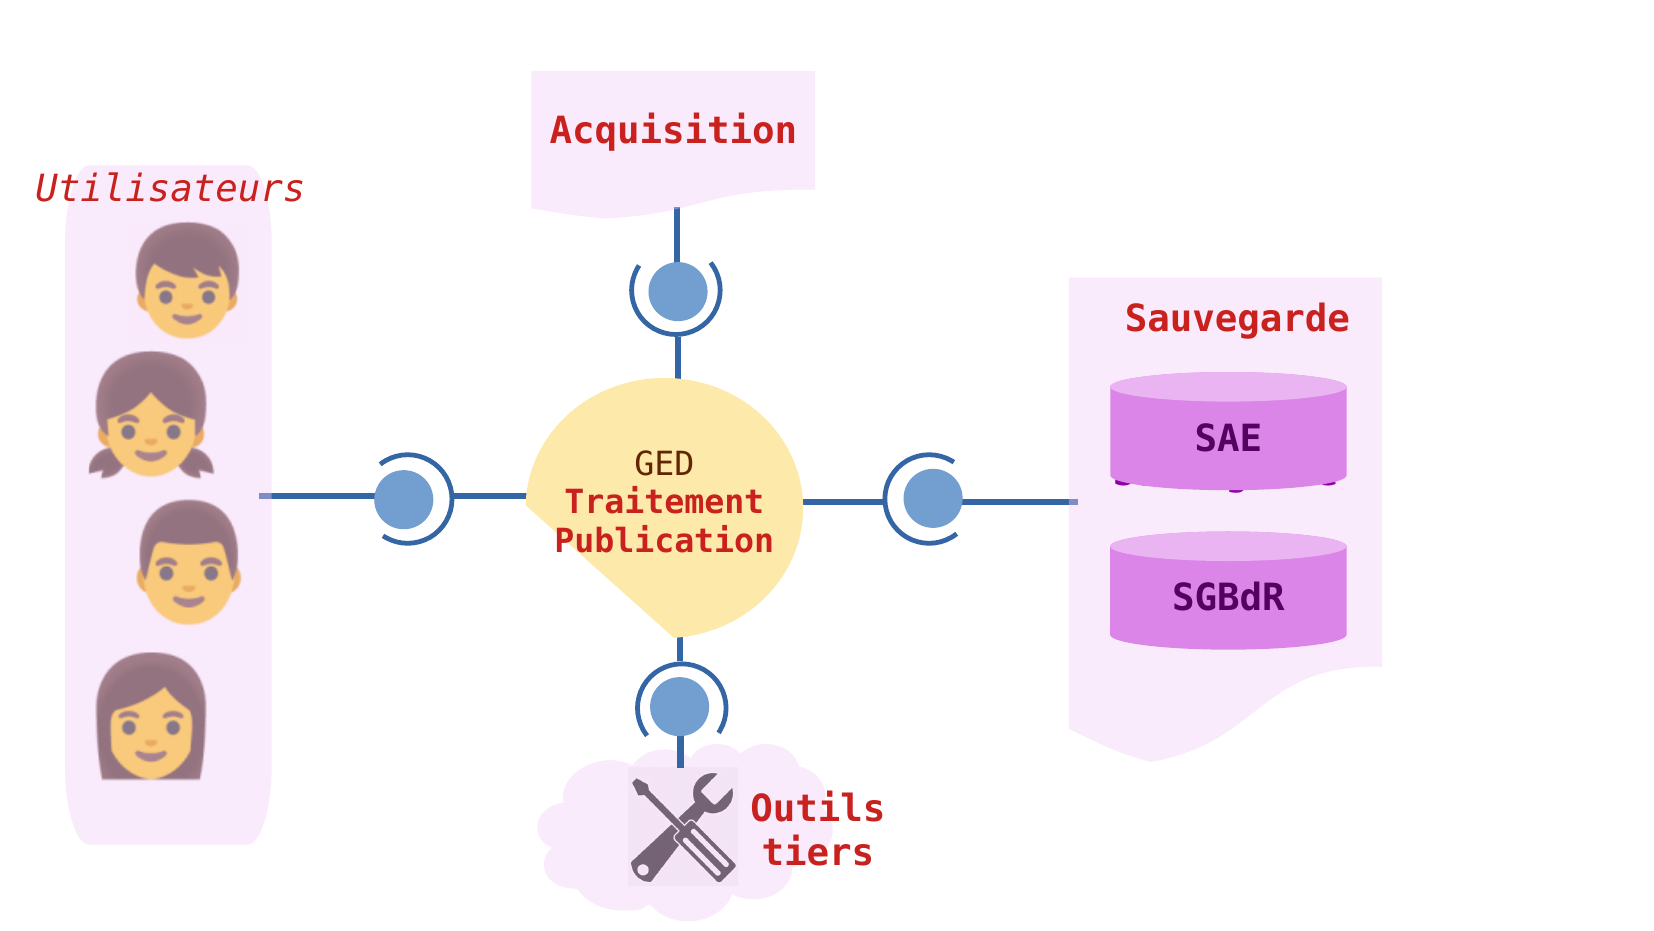

Acquisition
Utilisateurs
Sauvegarde
Sauvegarde
SAE
GED
Traitement
Publication
SGBdR
Outils tiers